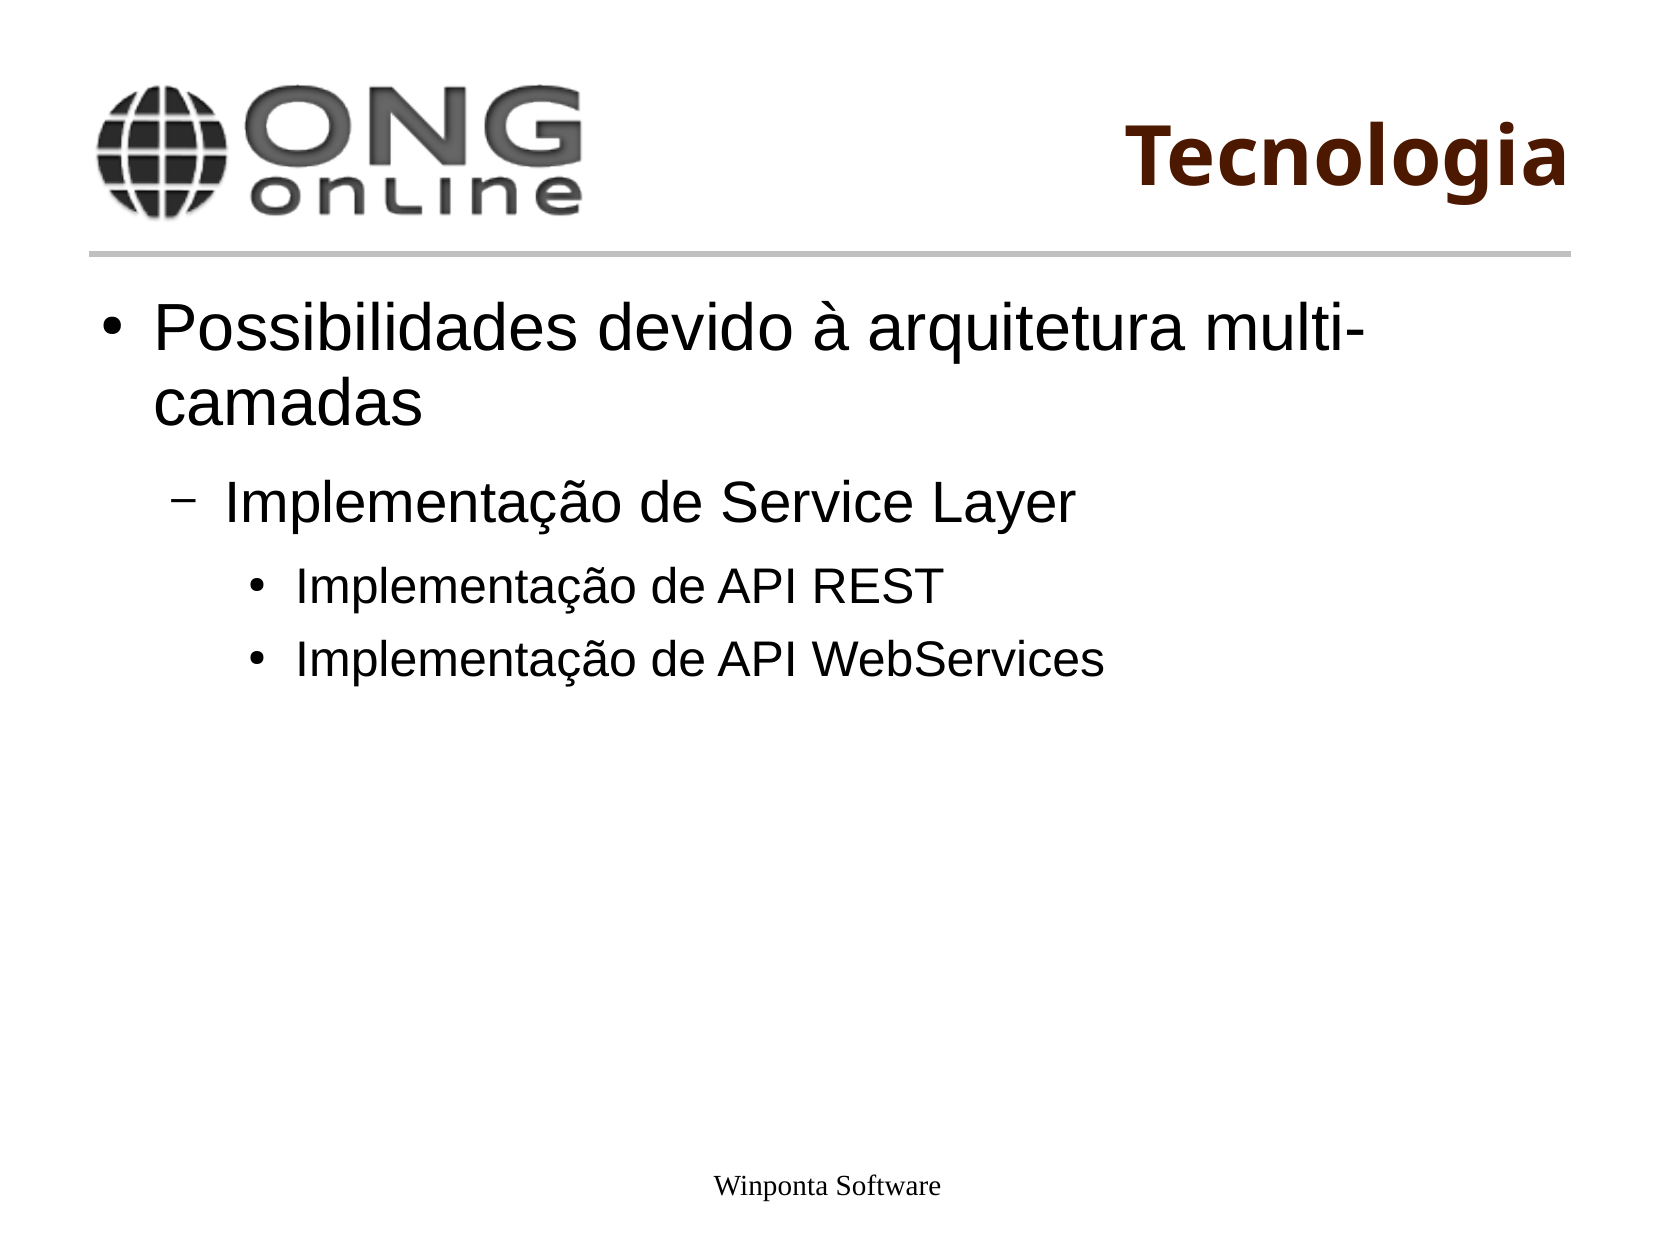

# Tecnologia
Possibilidades devido à arquitetura multi-camadas
Implementação de Service Layer
Implementação de API REST
Implementação de API WebServices